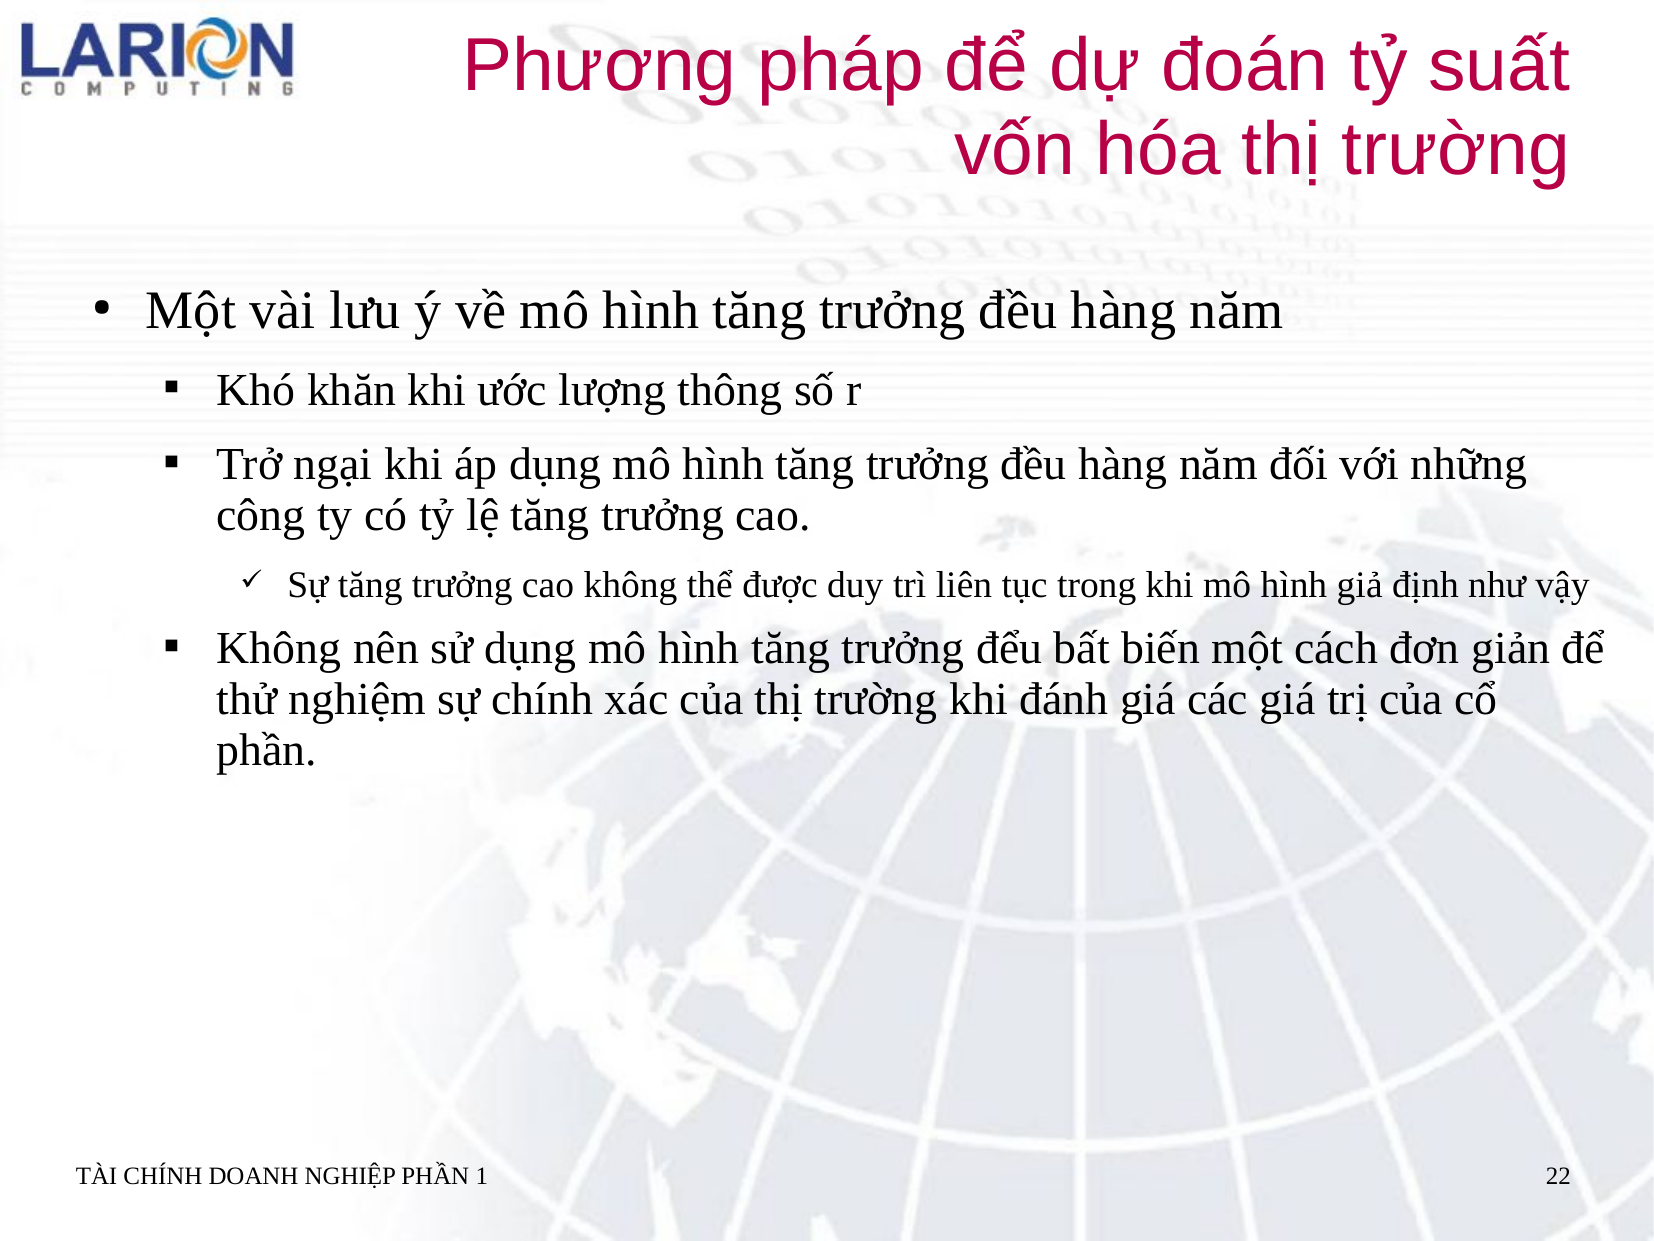

# Phương pháp để dự đoán tỷ suất vốn hóa thị trường
Một vài lưu ý về mô hình tăng trưởng đều hàng năm
Khó khăn khi ước lượng thông số r
Trở ngại khi áp dụng mô hình tăng trưởng đều hàng năm đối với những công ty có tỷ lệ tăng trưởng cao.
Sự tăng trưởng cao không thể được duy trì liên tục trong khi mô hình giả định như vậy
Không nên sử dụng mô hình tăng trưởng đểu bất biến một cách đơn giản để thử nghiệm sự chính xác của thị trường khi đánh giá các giá trị của cổ phần.
TÀI CHÍNH DOANH NGHIỆP PHẦN 1
22